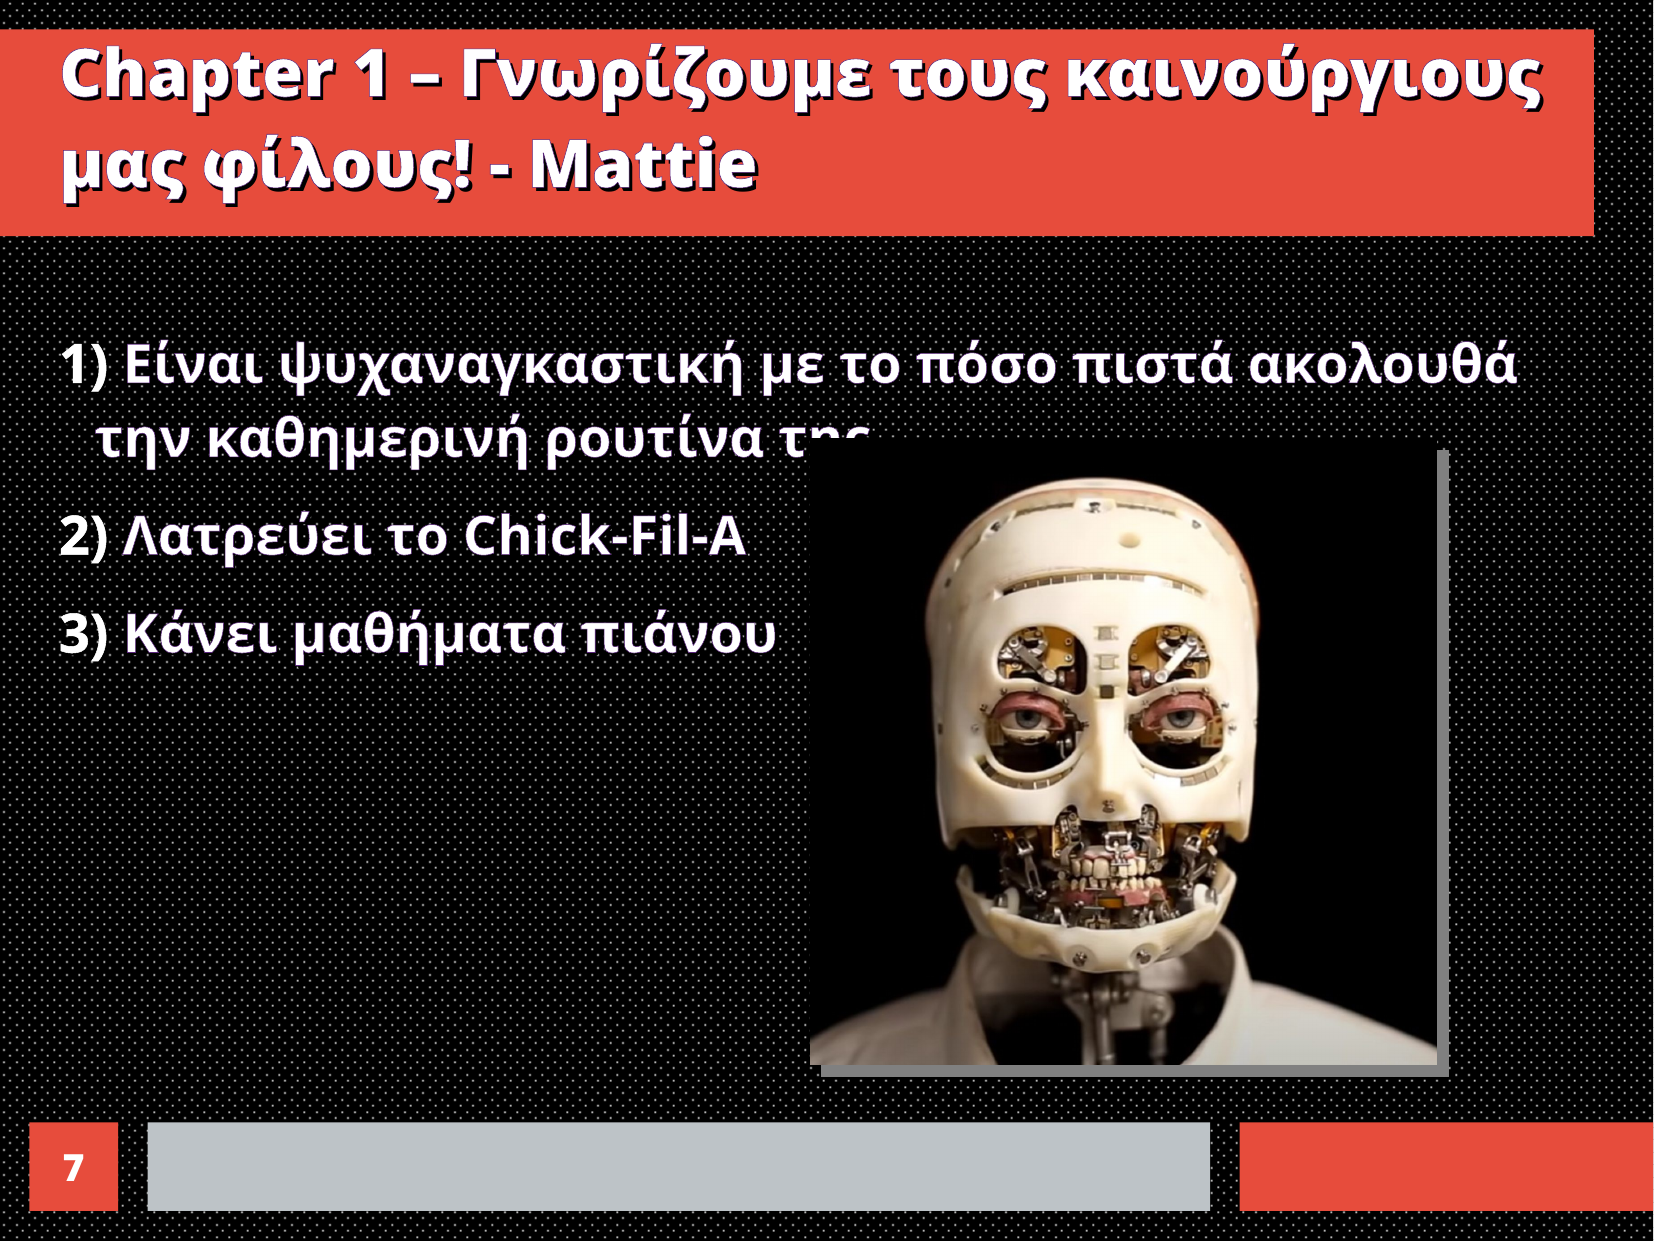

# Chapter 1 – Γνωρίζουμε τους καινούργιους μας φίλους! - Mattie
 Είναι ψυχαναγκαστική με το πόσο πιστά ακολουθά την καθημερινή ρουτίνα της
 Λατρεύει το Chick-Fil-A
 Κάνει μαθήματα πιάνου
7